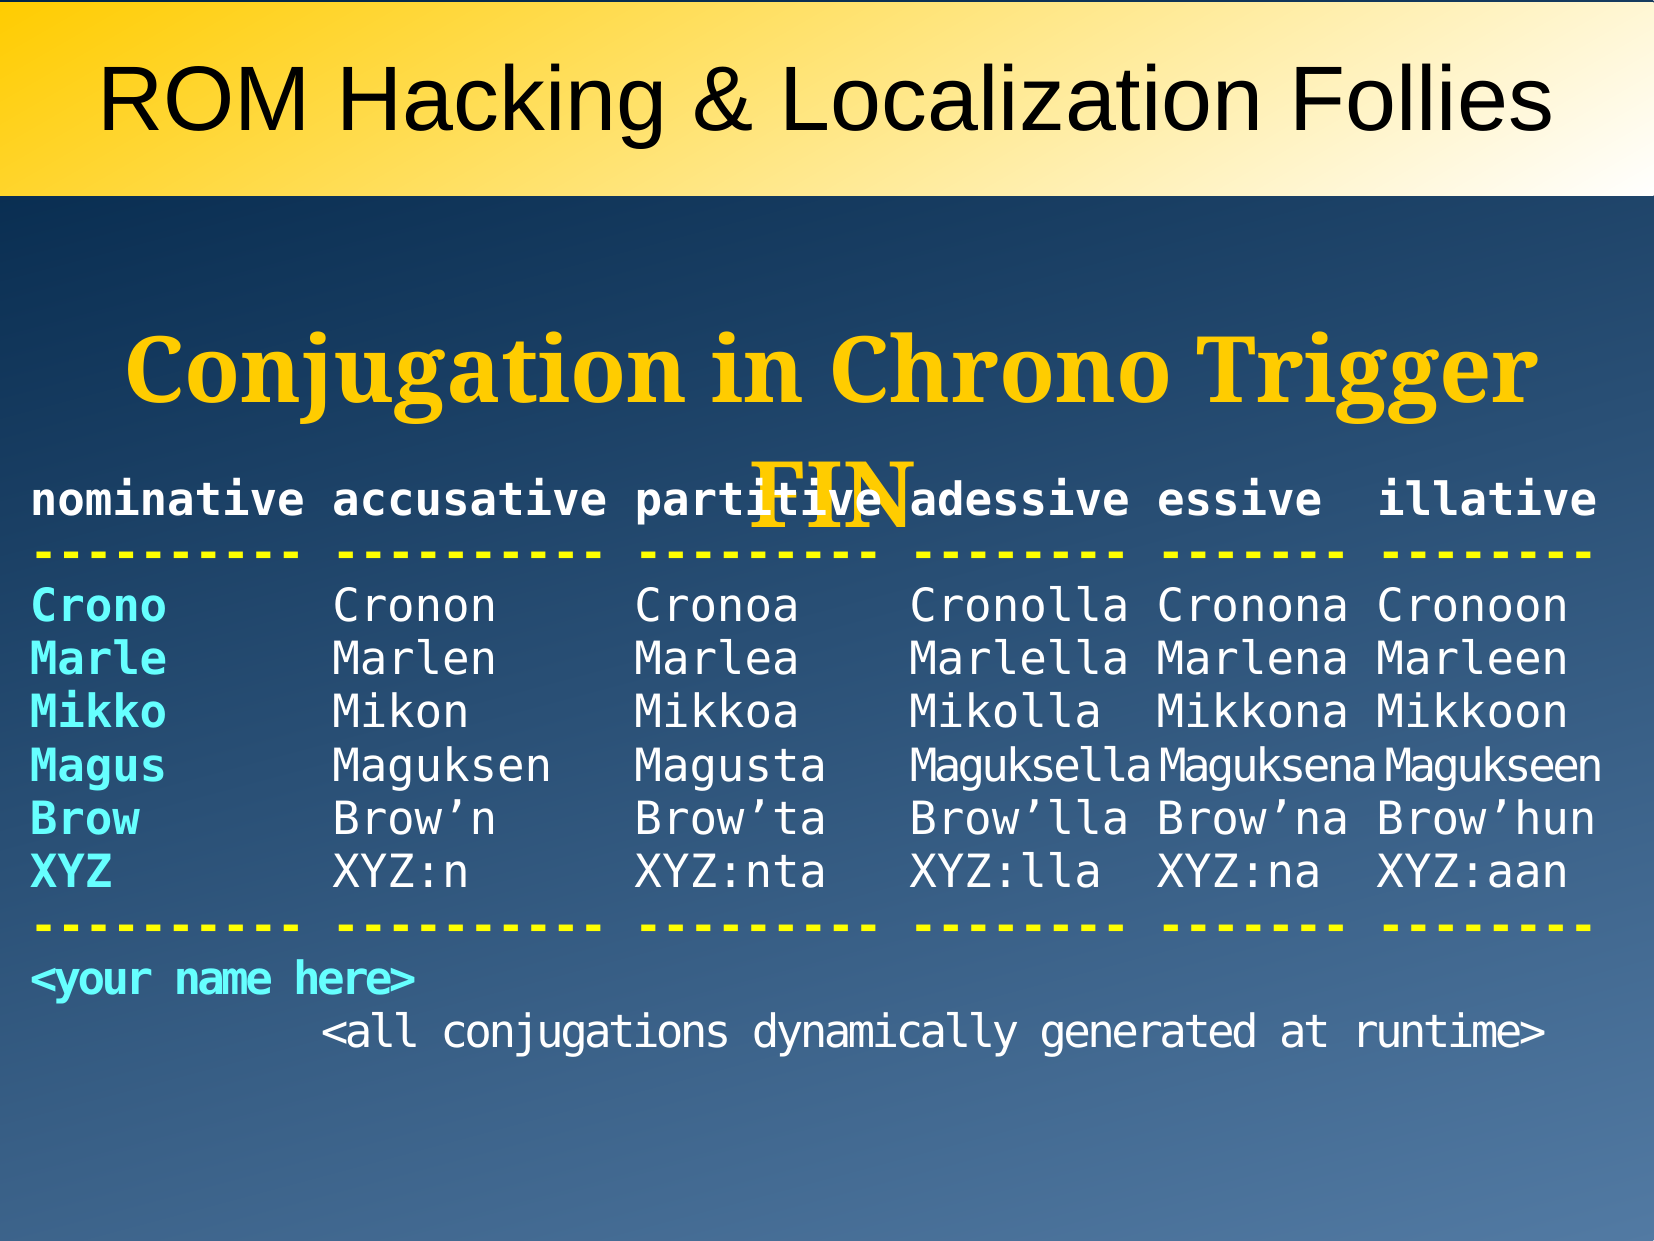

# ROM Hacking & Localization Follies
Conjugation in Chrono Trigger FIN
nominative accusative partitive adessive essive illative
---------- ---------- --------- -------- ------- --------
Crono Cronon Cronoa Cronolla Cronona Cronoon
Marle Marlen Marlea Marlella Marlena Marleen
Mikko Mikon Mikkoa Mikolla Mikkona Mikkoon
Magus Maguksen Magusta Maguksella Maguksena Magukseen
Brow Brow’n Brow’ta Brow’lla Brow’na Brow’hun
XYZ XYZ:n XYZ:nta XYZ:lla XYZ:na XYZ:aan
---------- ---------- --------- -------- ------- --------
<your name here>
 <all conjugations dynamically generated at runtime>